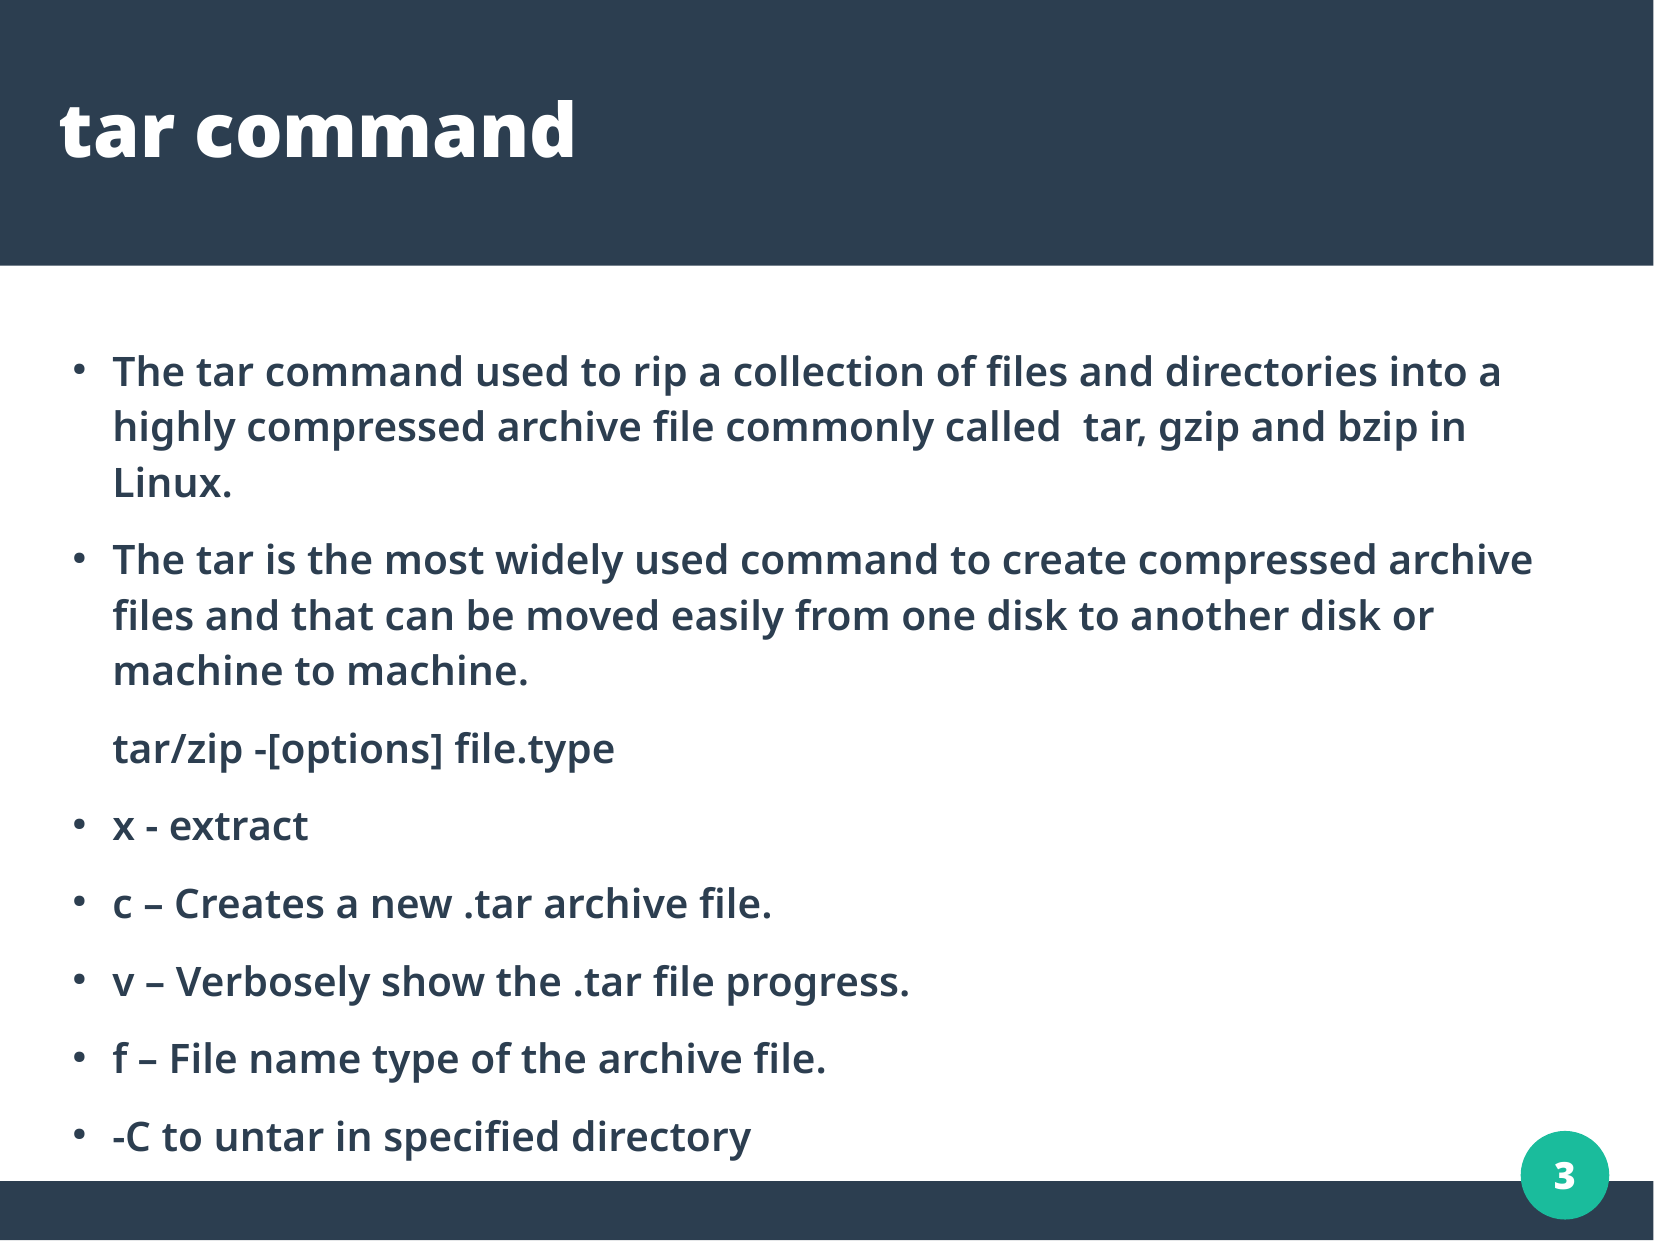

# tar command
The tar command used to rip a collection of files and directories into a highly compressed archive file commonly called tar, gzip and bzip in Linux.
The tar is the most widely used command to create compressed archive files and that can be moved easily from one disk to another disk or machine to machine.
tar/zip -[options] file.type
x - extract
c – Creates a new .tar archive file.
v – Verbosely show the .tar file progress.
f – File name type of the archive file.
-C to untar in specified directory
3